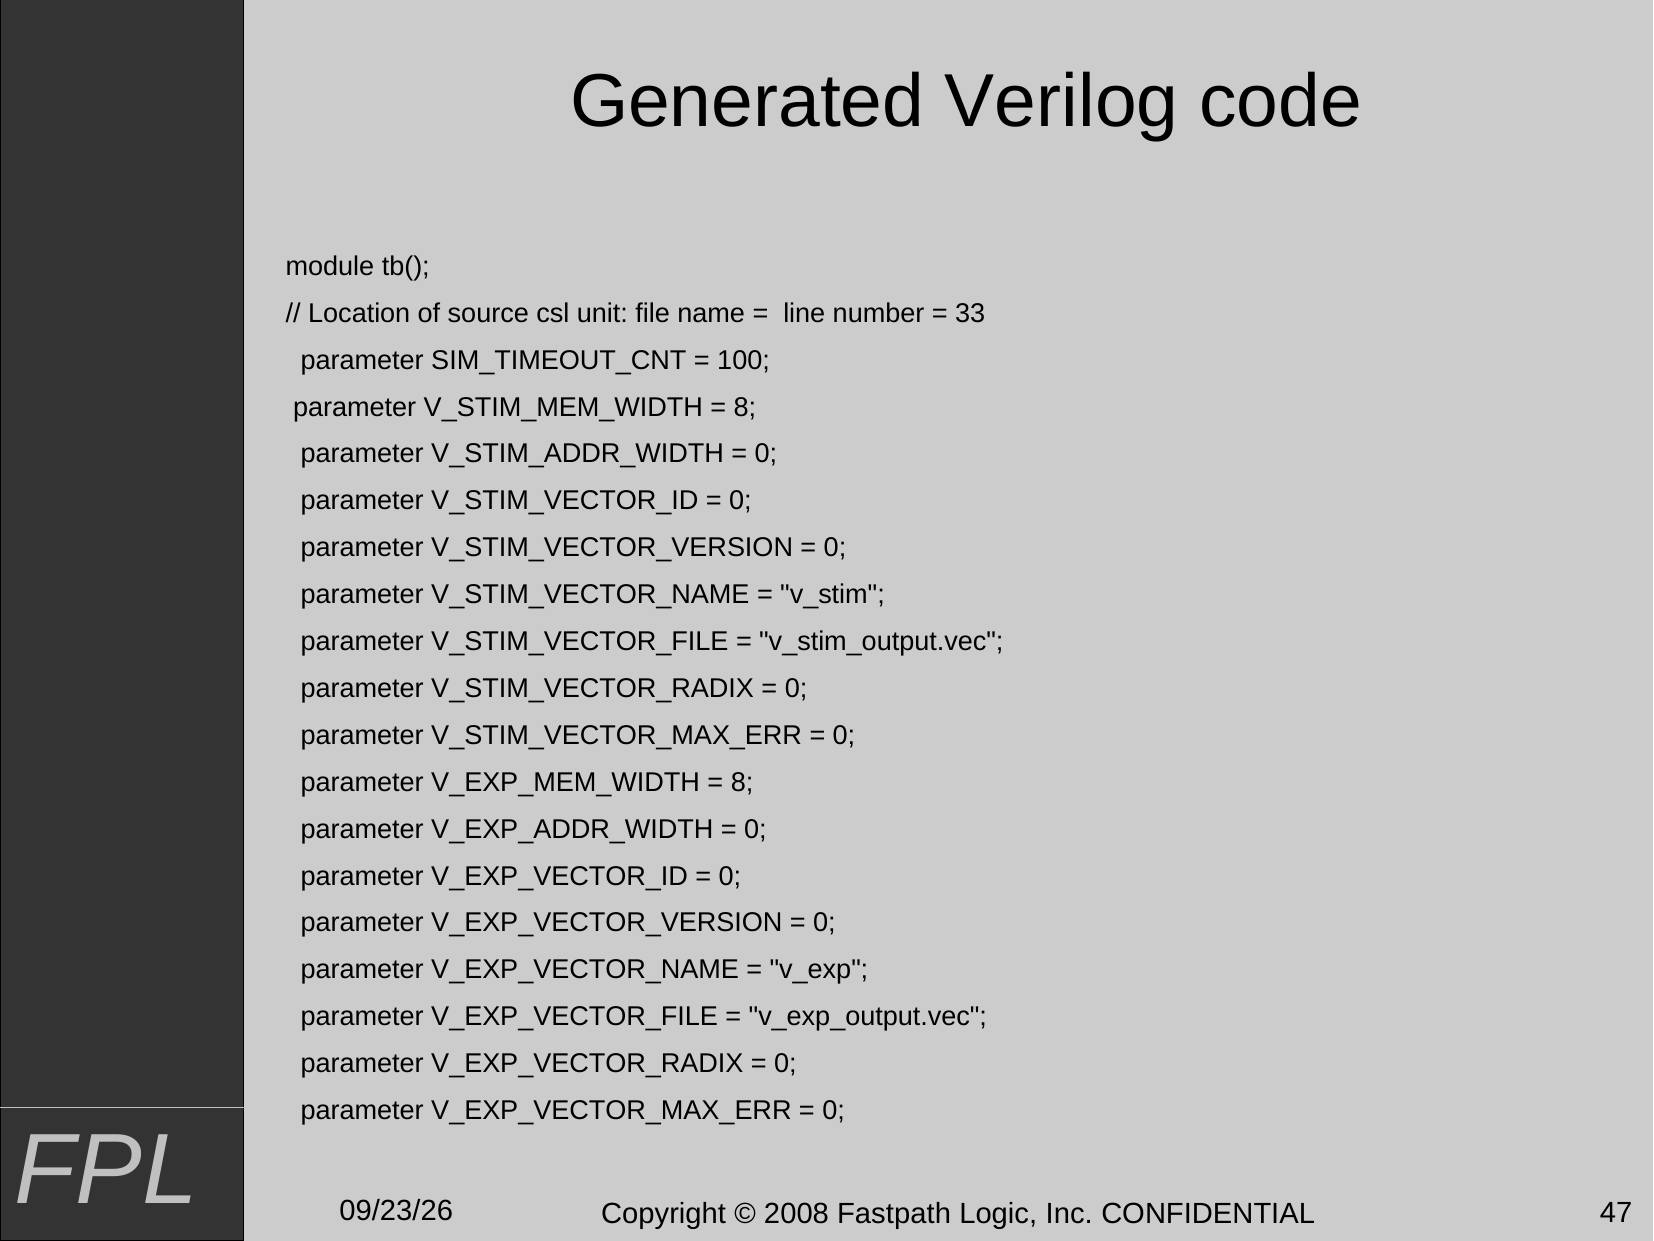

# Generated Verilog code
module tb();
// Location of source csl unit: file name = line number = 33
 parameter SIM_TIMEOUT_CNT = 100;
 parameter V_STIM_MEM_WIDTH = 8;
 parameter V_STIM_ADDR_WIDTH = 0;
 parameter V_STIM_VECTOR_ID = 0;
 parameter V_STIM_VECTOR_VERSION = 0;
 parameter V_STIM_VECTOR_NAME = "v_stim";
 parameter V_STIM_VECTOR_FILE = "v_stim_output.vec";
 parameter V_STIM_VECTOR_RADIX = 0;
 parameter V_STIM_VECTOR_MAX_ERR = 0;
 parameter V_EXP_MEM_WIDTH = 8;
 parameter V_EXP_ADDR_WIDTH = 0;
 parameter V_EXP_VECTOR_ID = 0;
 parameter V_EXP_VECTOR_VERSION = 0;
 parameter V_EXP_VECTOR_NAME = "v_exp";
 parameter V_EXP_VECTOR_FILE = "v_exp_output.vec";
 parameter V_EXP_VECTOR_RADIX = 0;
 parameter V_EXP_VECTOR_MAX_ERR = 0;
47
© 2008 FASTPATH LOGIC INC.